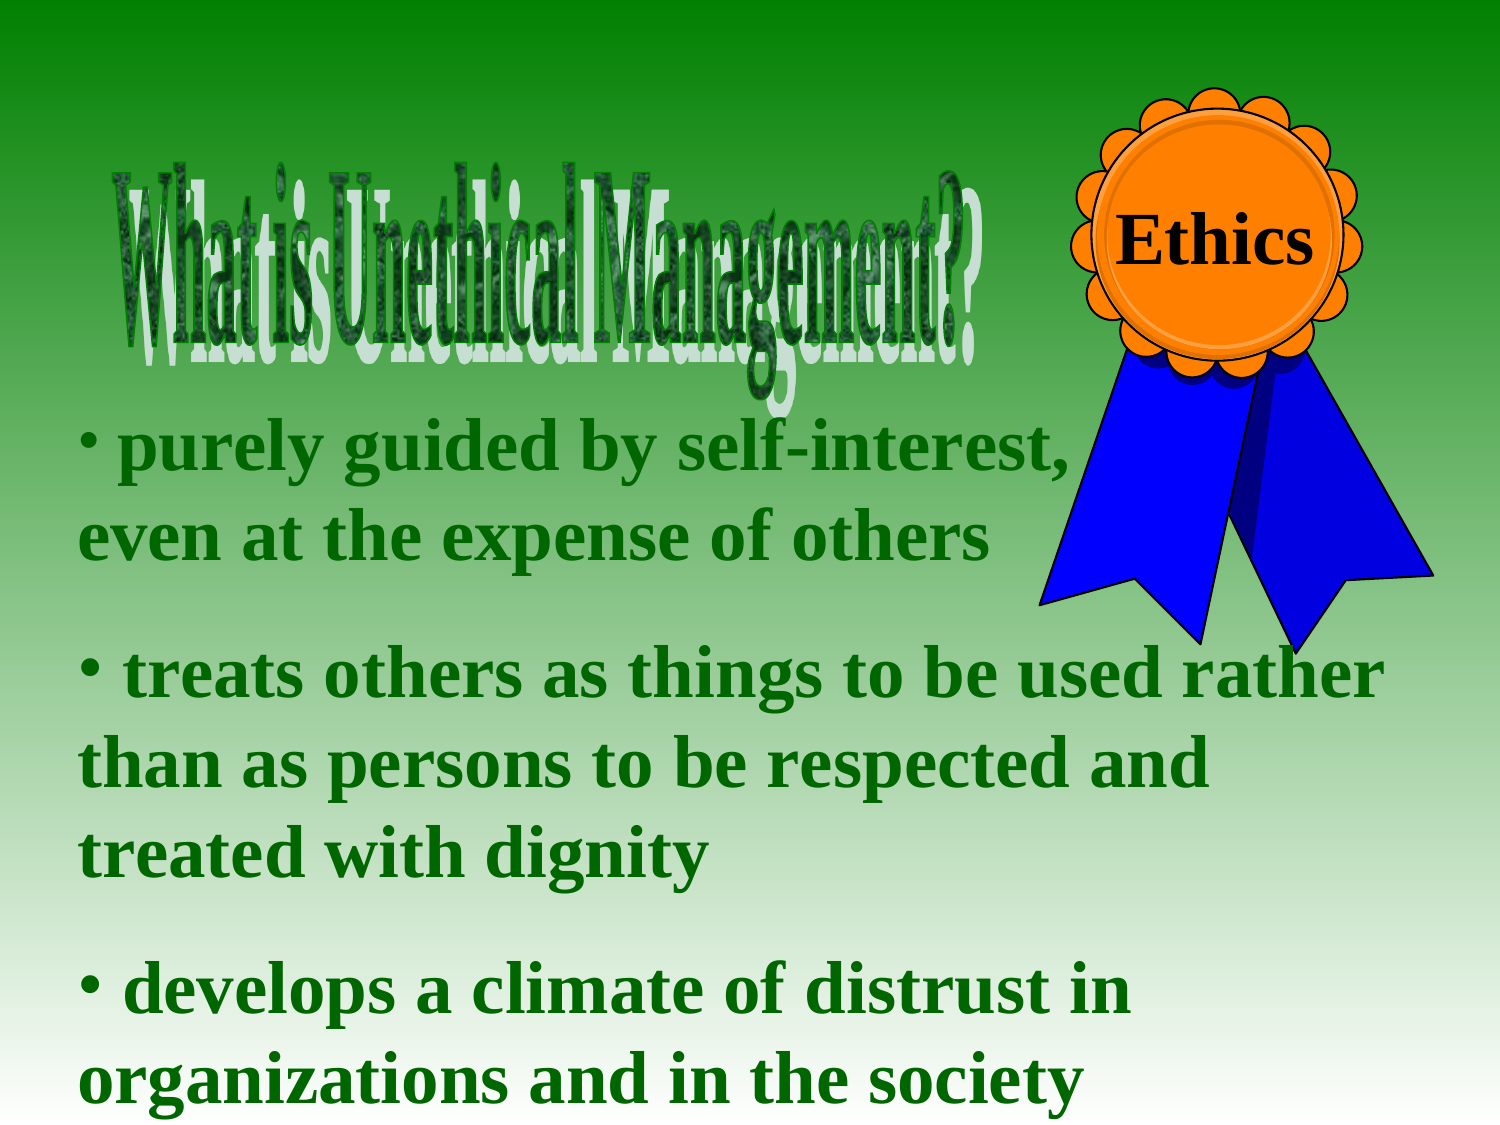

What is Unethical Management?
Ethics
 purely guided by self-interest, even at the expense of others
 treats others as things to be used rather than as persons to be respected and treated with dignity
 develops a climate of distrust in organizations and in the society